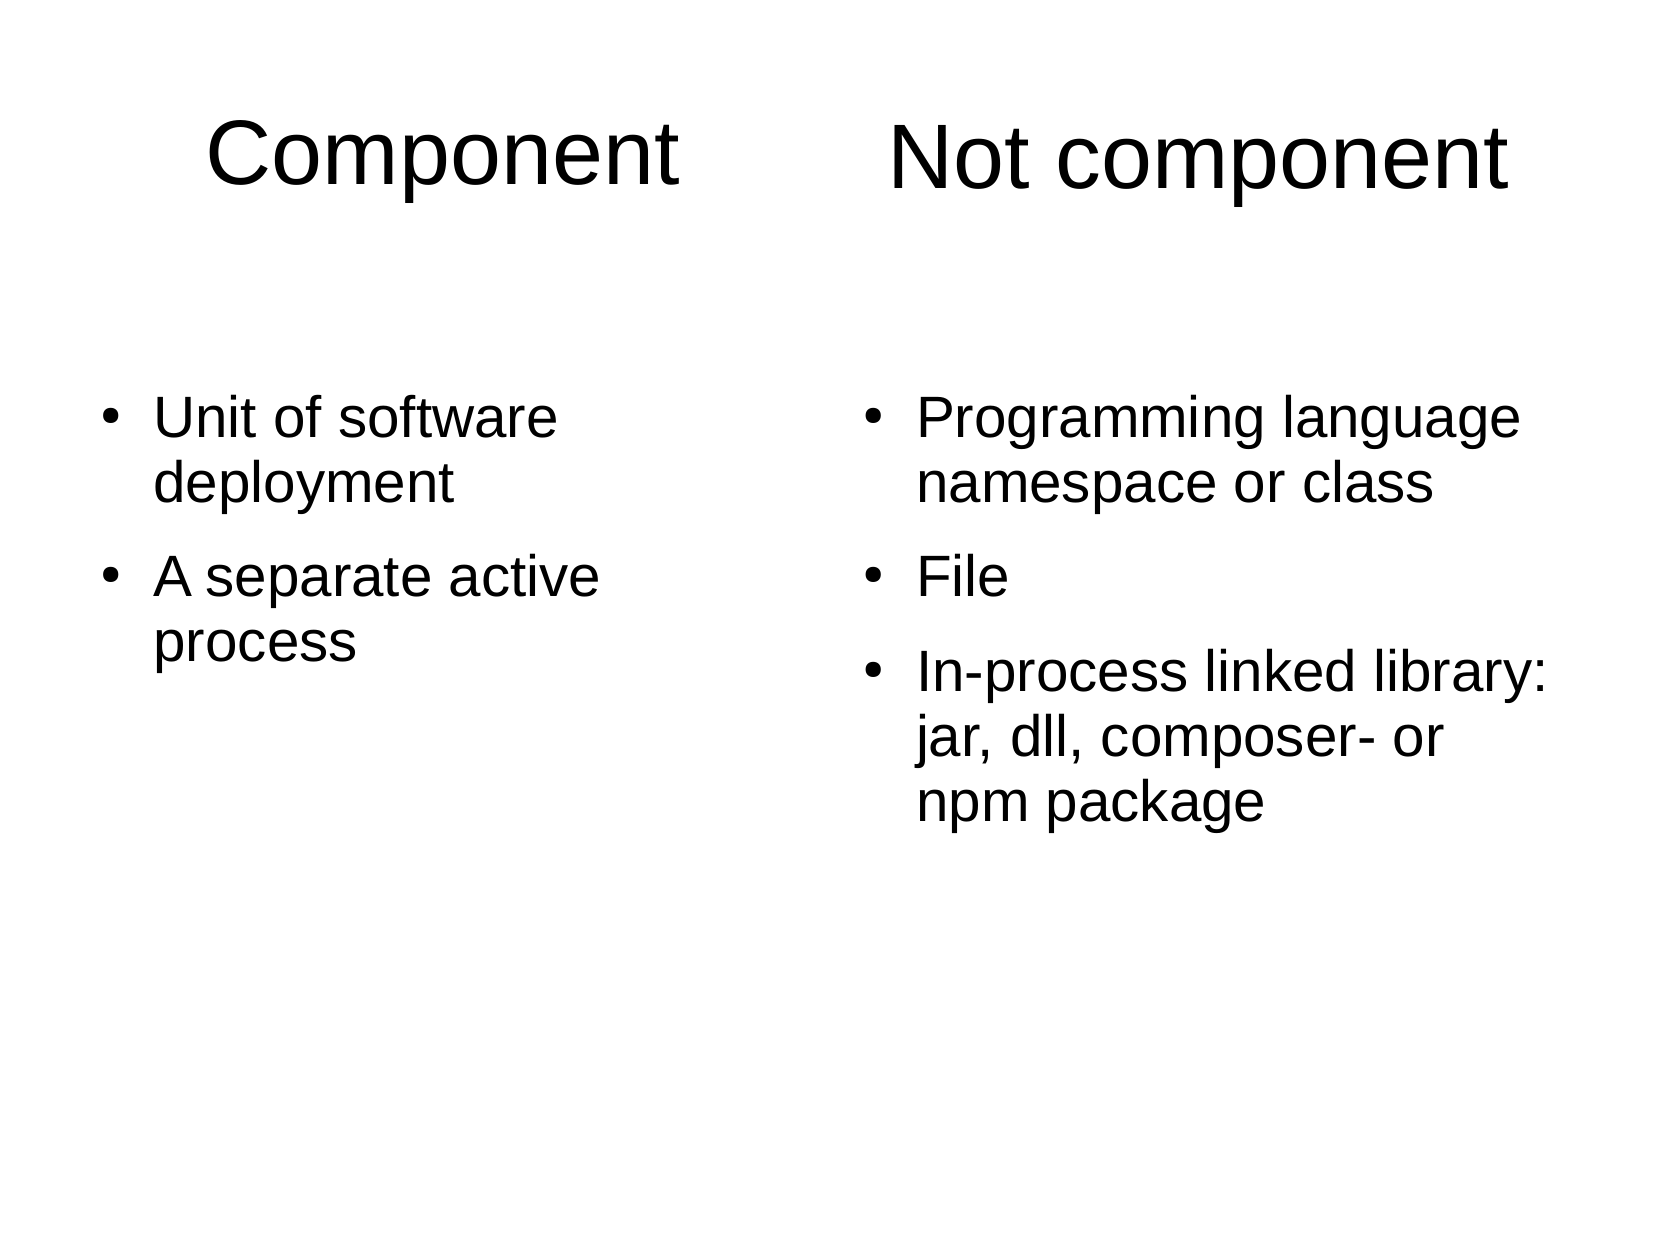

# Component
Not component
Unit of software deployment
A separate active process
Programming language namespace or class
File
In-process linked library: jar, dll, composer- or npm package